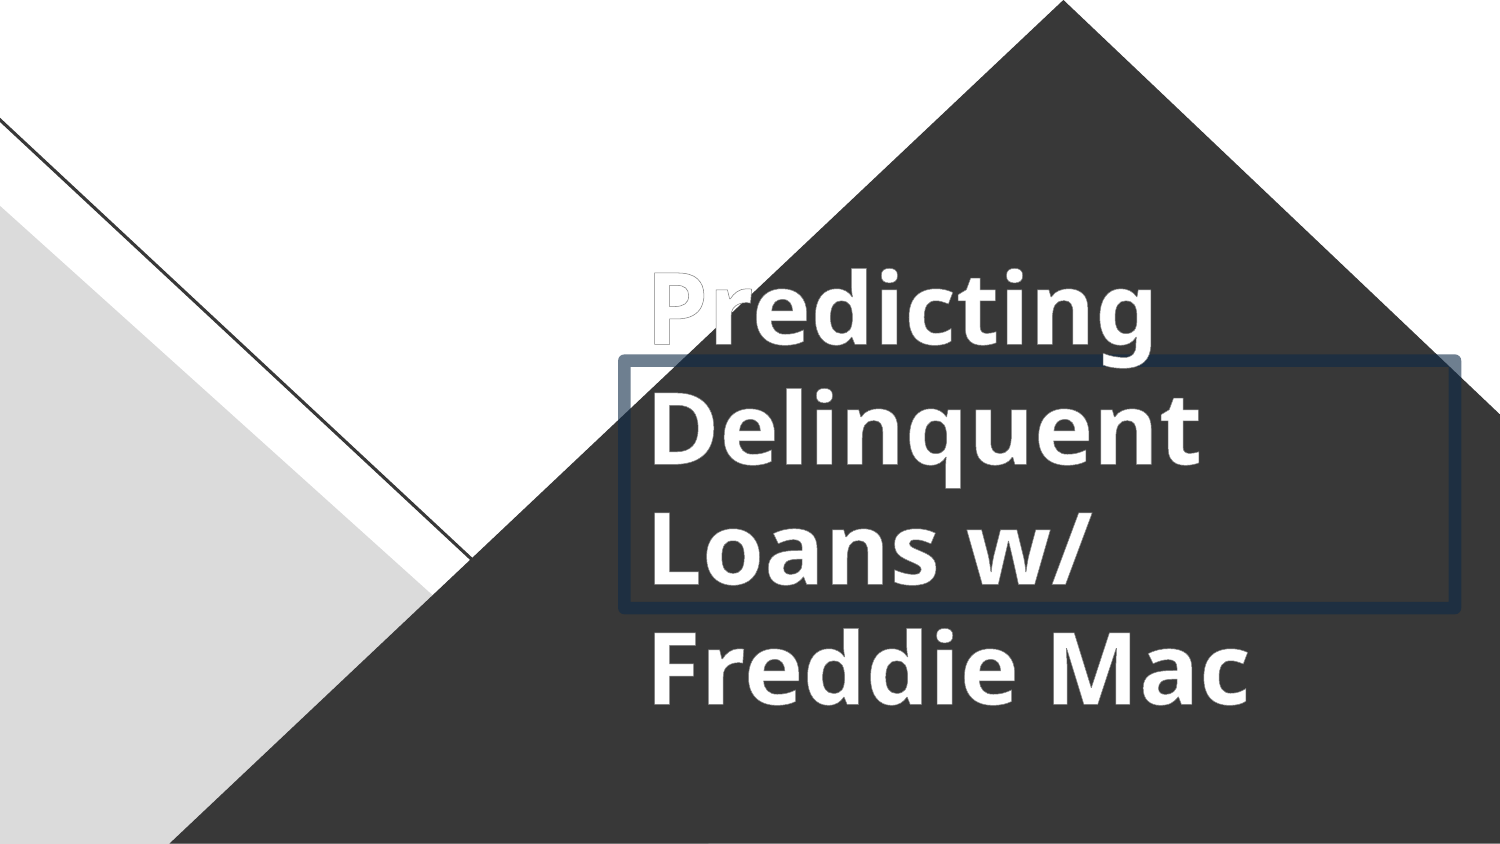

# Predicting Delinquent Loans w/ Freddie Mac